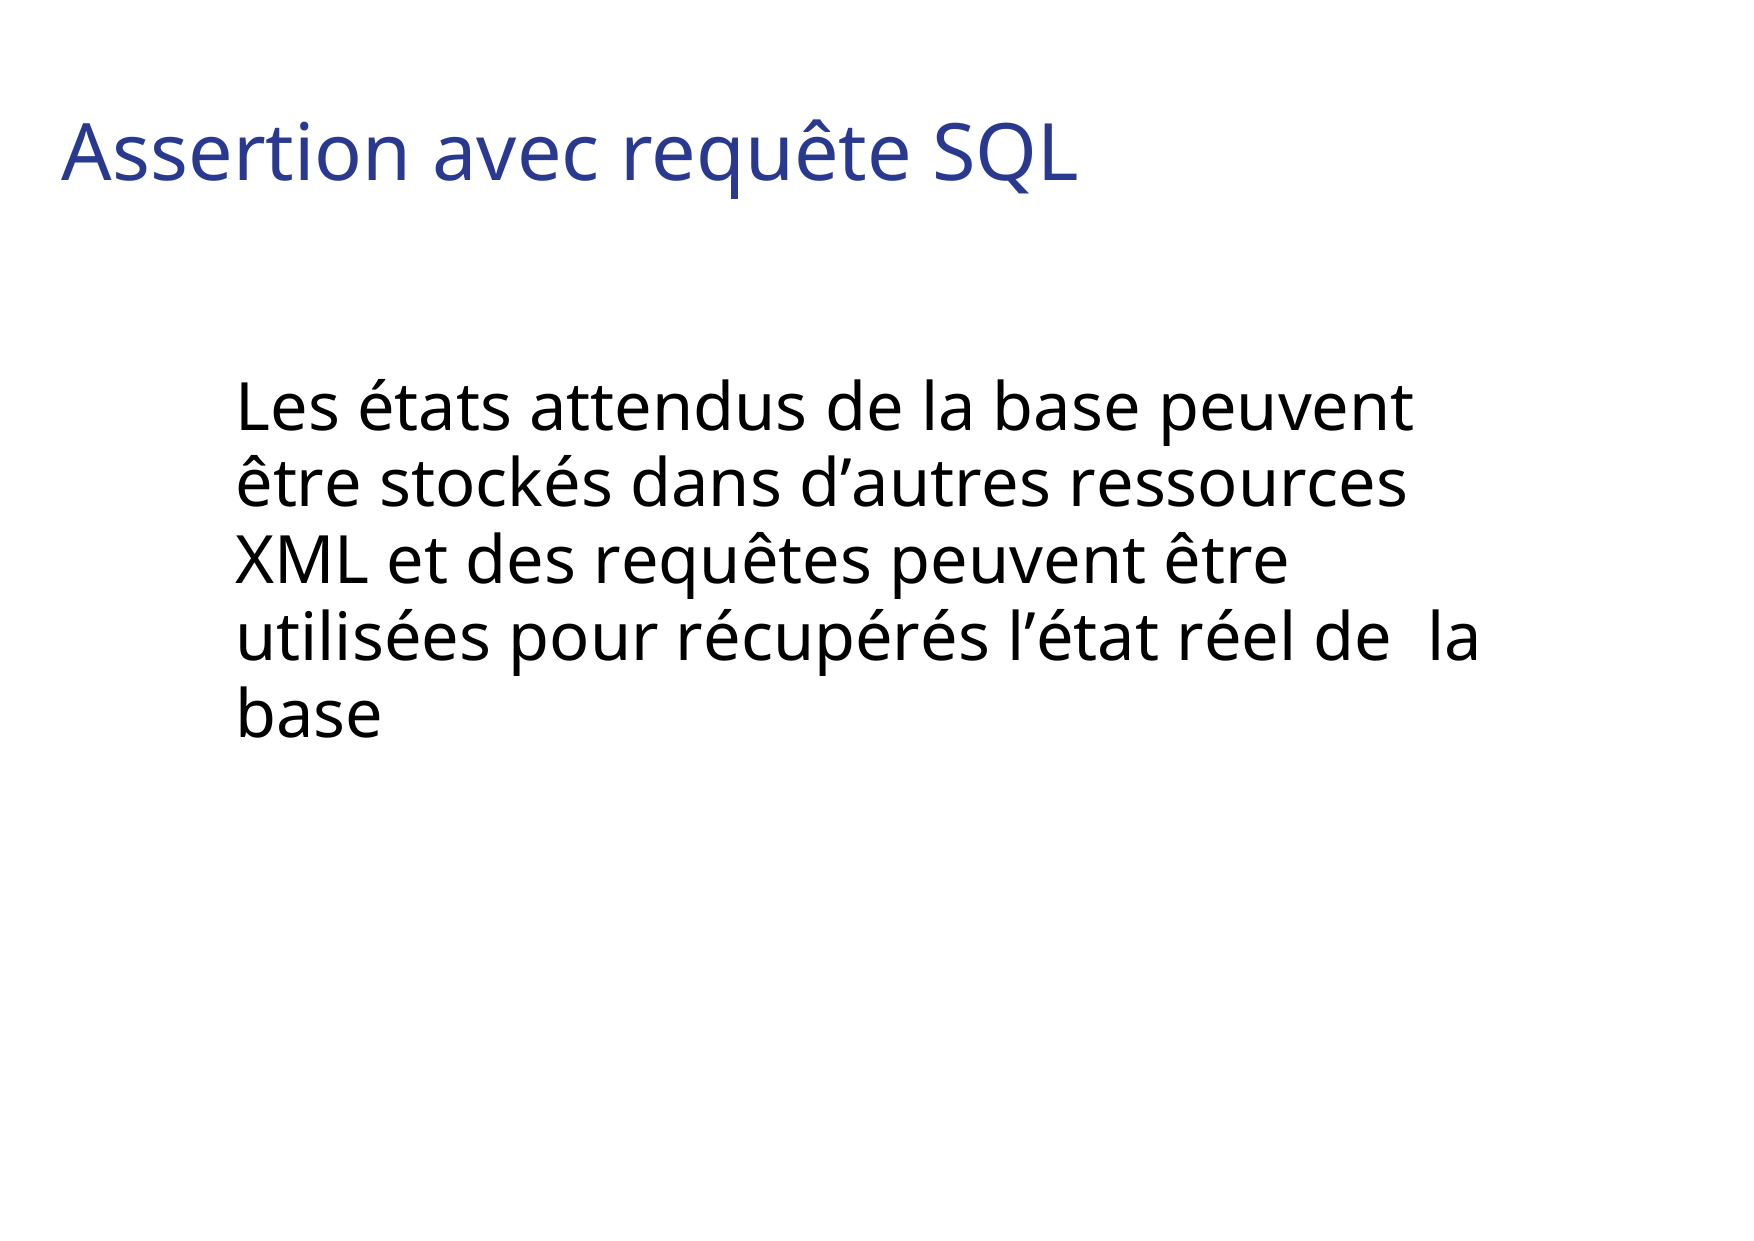

# Assertion avec requête SQL
Les états attendus de la base peuvent être stockés dans d’autres ressources XML et des requêtes peuvent être utilisées pour récupérés l’état réel de la base